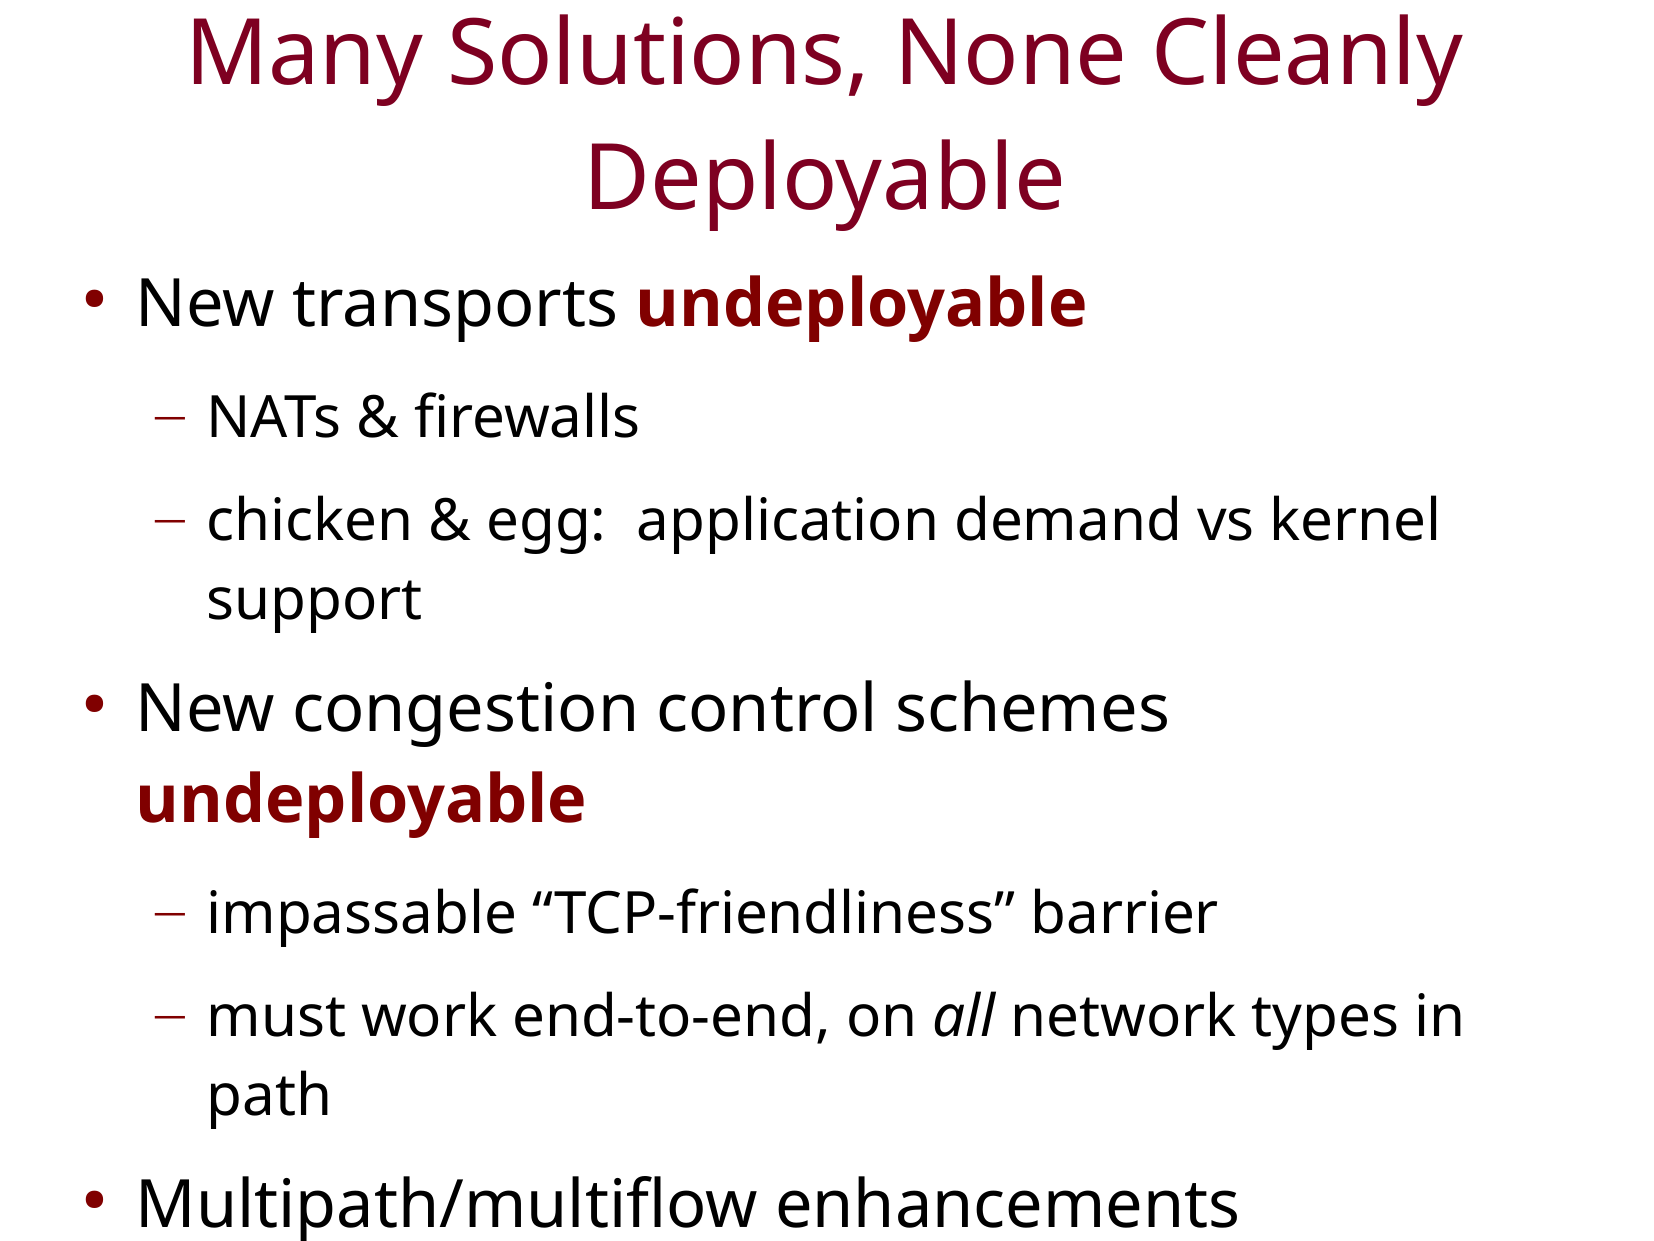

# Many Solutions, None Cleanly Deployable
New transports undeployable
NATs & firewalls
chicken & egg: application demand vs kernel support
New congestion control schemes undeployable
impassable “TCP-friendliness” barrier
must work end-to-end, on all network types in path
Multipath/multiflow enhancements undeployable
“You want how many flows? Not on my network!”
Fundamentally “TCP-unfriendly”?